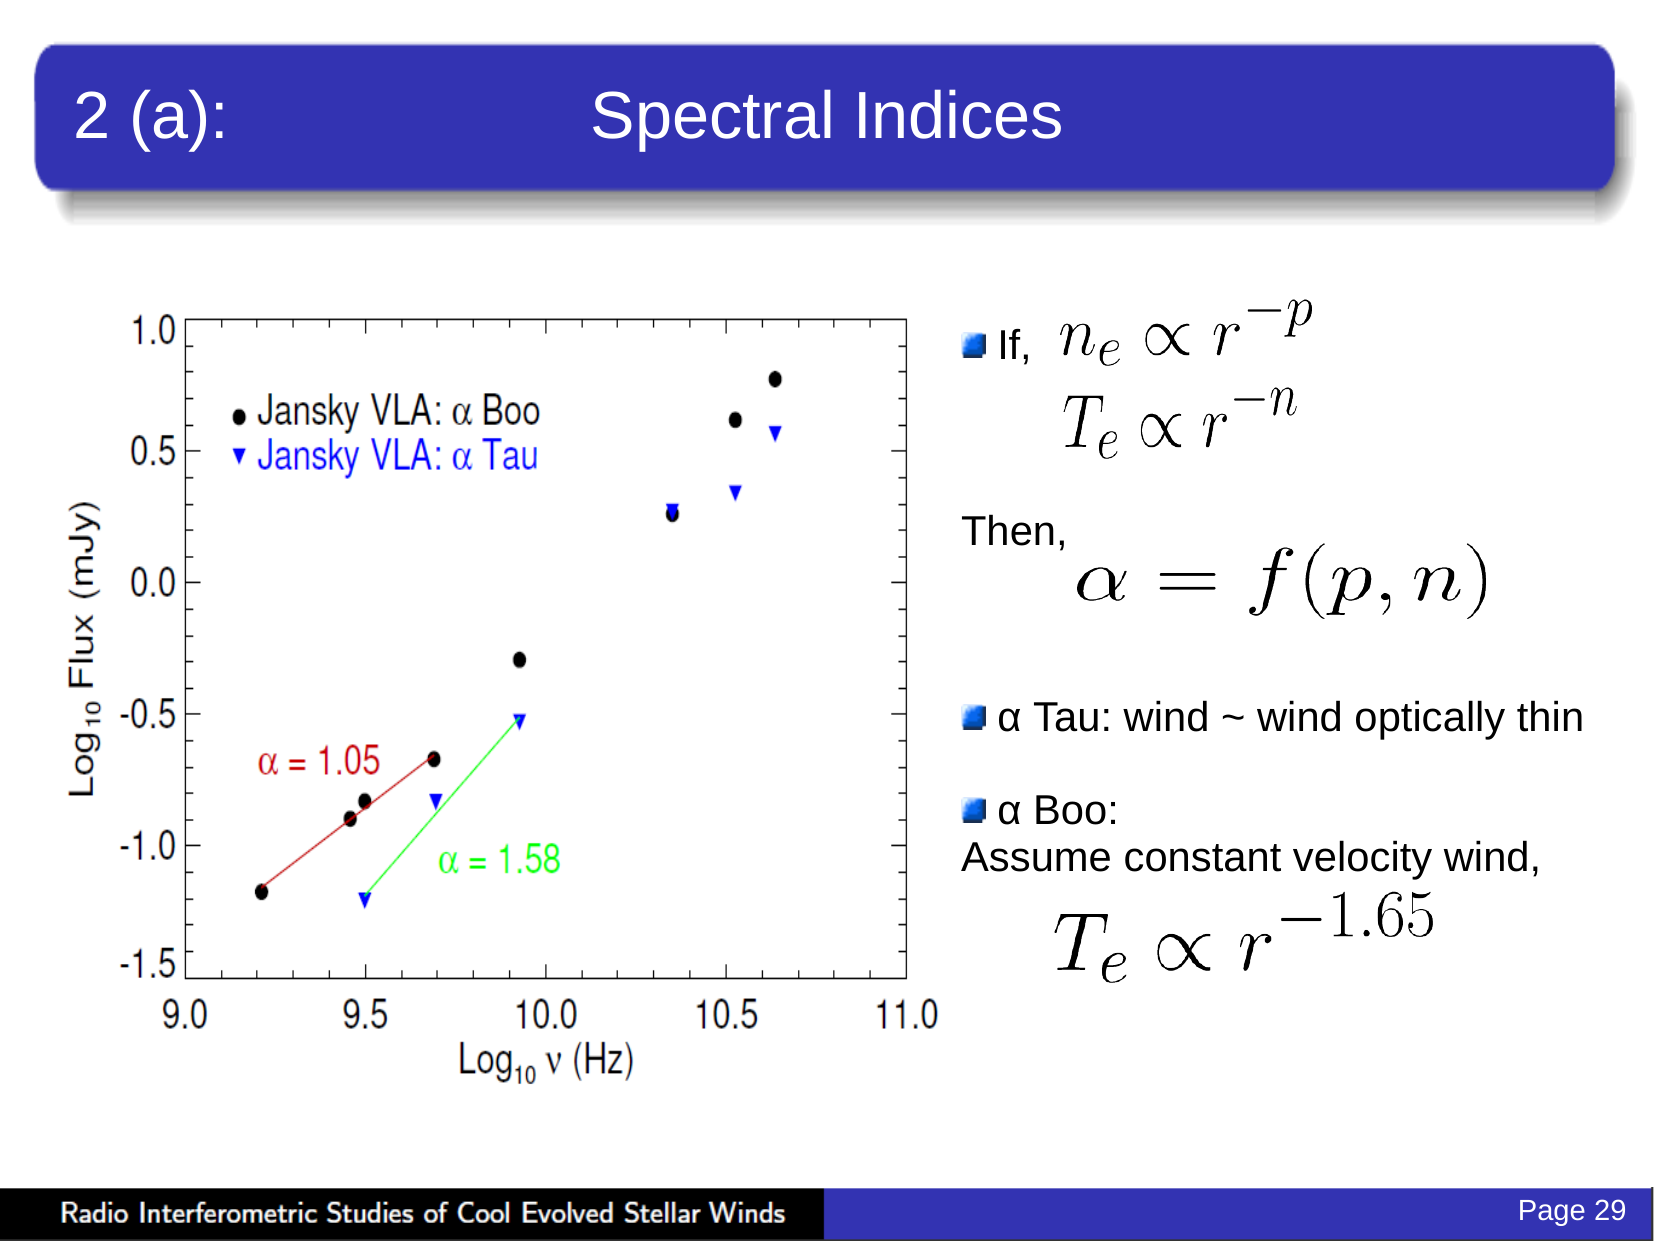

2 (a): 					Spectral Indices
 If,
Then,
 α Tau: wind ~ wind optically thin
 α Boo:
Assume constant velocity wind,
Page 29